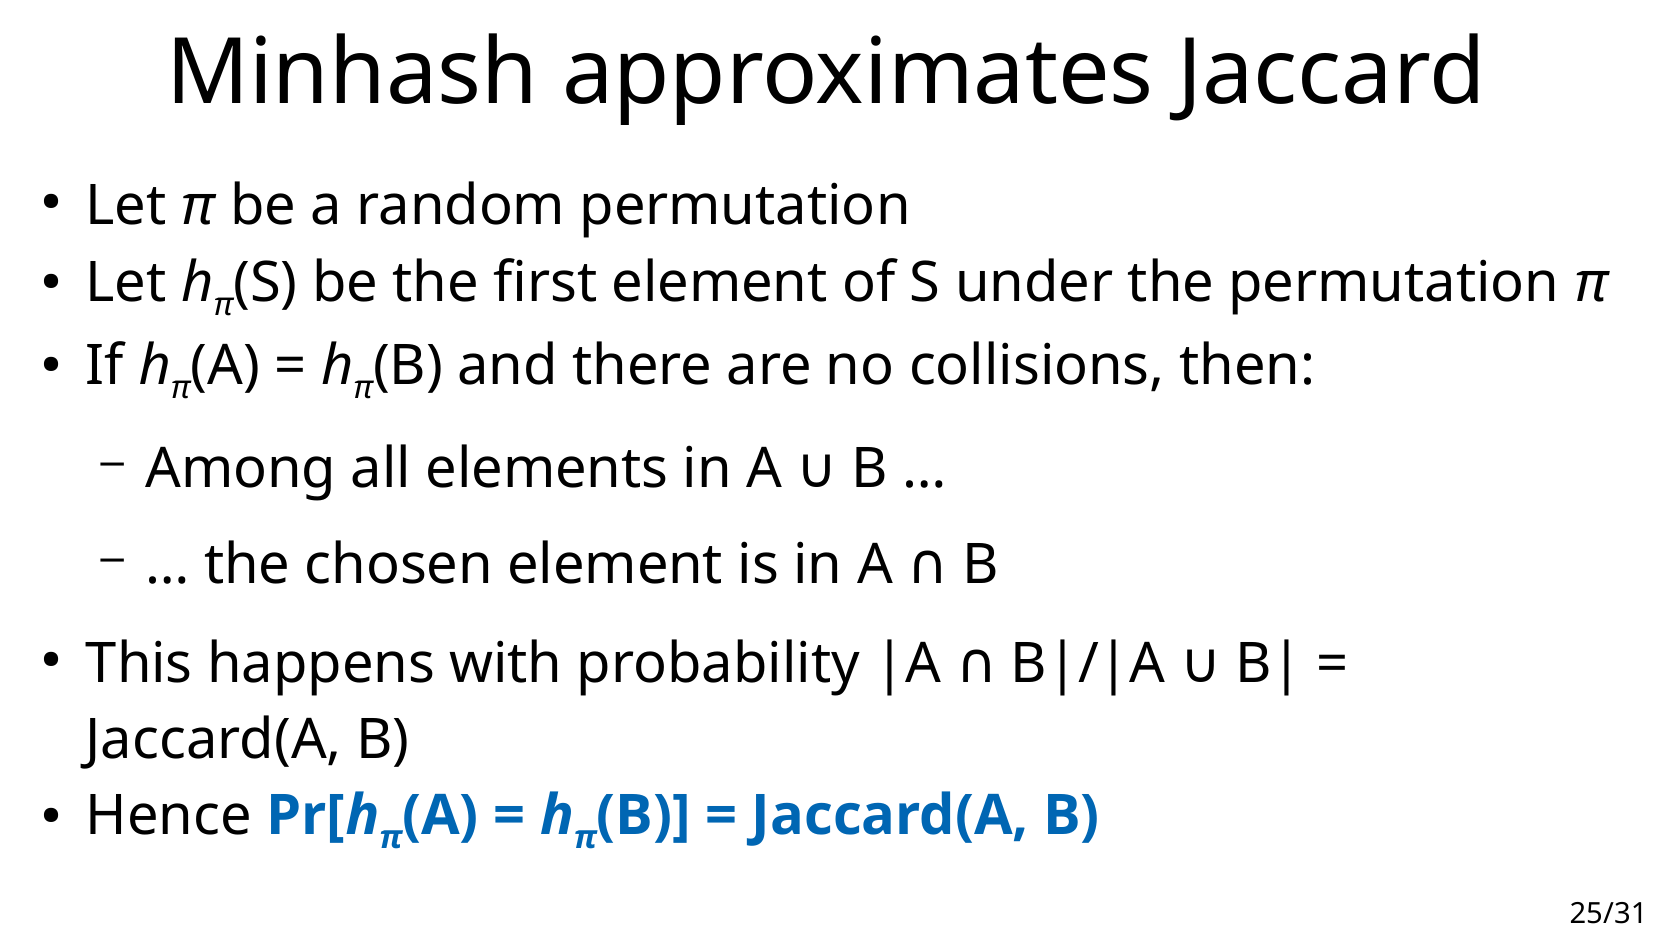

# Minhash approximates Jaccard
Let π be a random permutation
Let hπ(S) be the first element of S under the permutation π
If hπ(A) = hπ(B) and there are no collisions, then:
Among all elements in A ∪ B …
… the chosen element is in A ∩ B
This happens with probability |A ∩ B|/|A ∪ B| = Jaccard(A, B)
Hence Pr[hπ(A) = hπ(B)] = Jaccard(A, B)
25